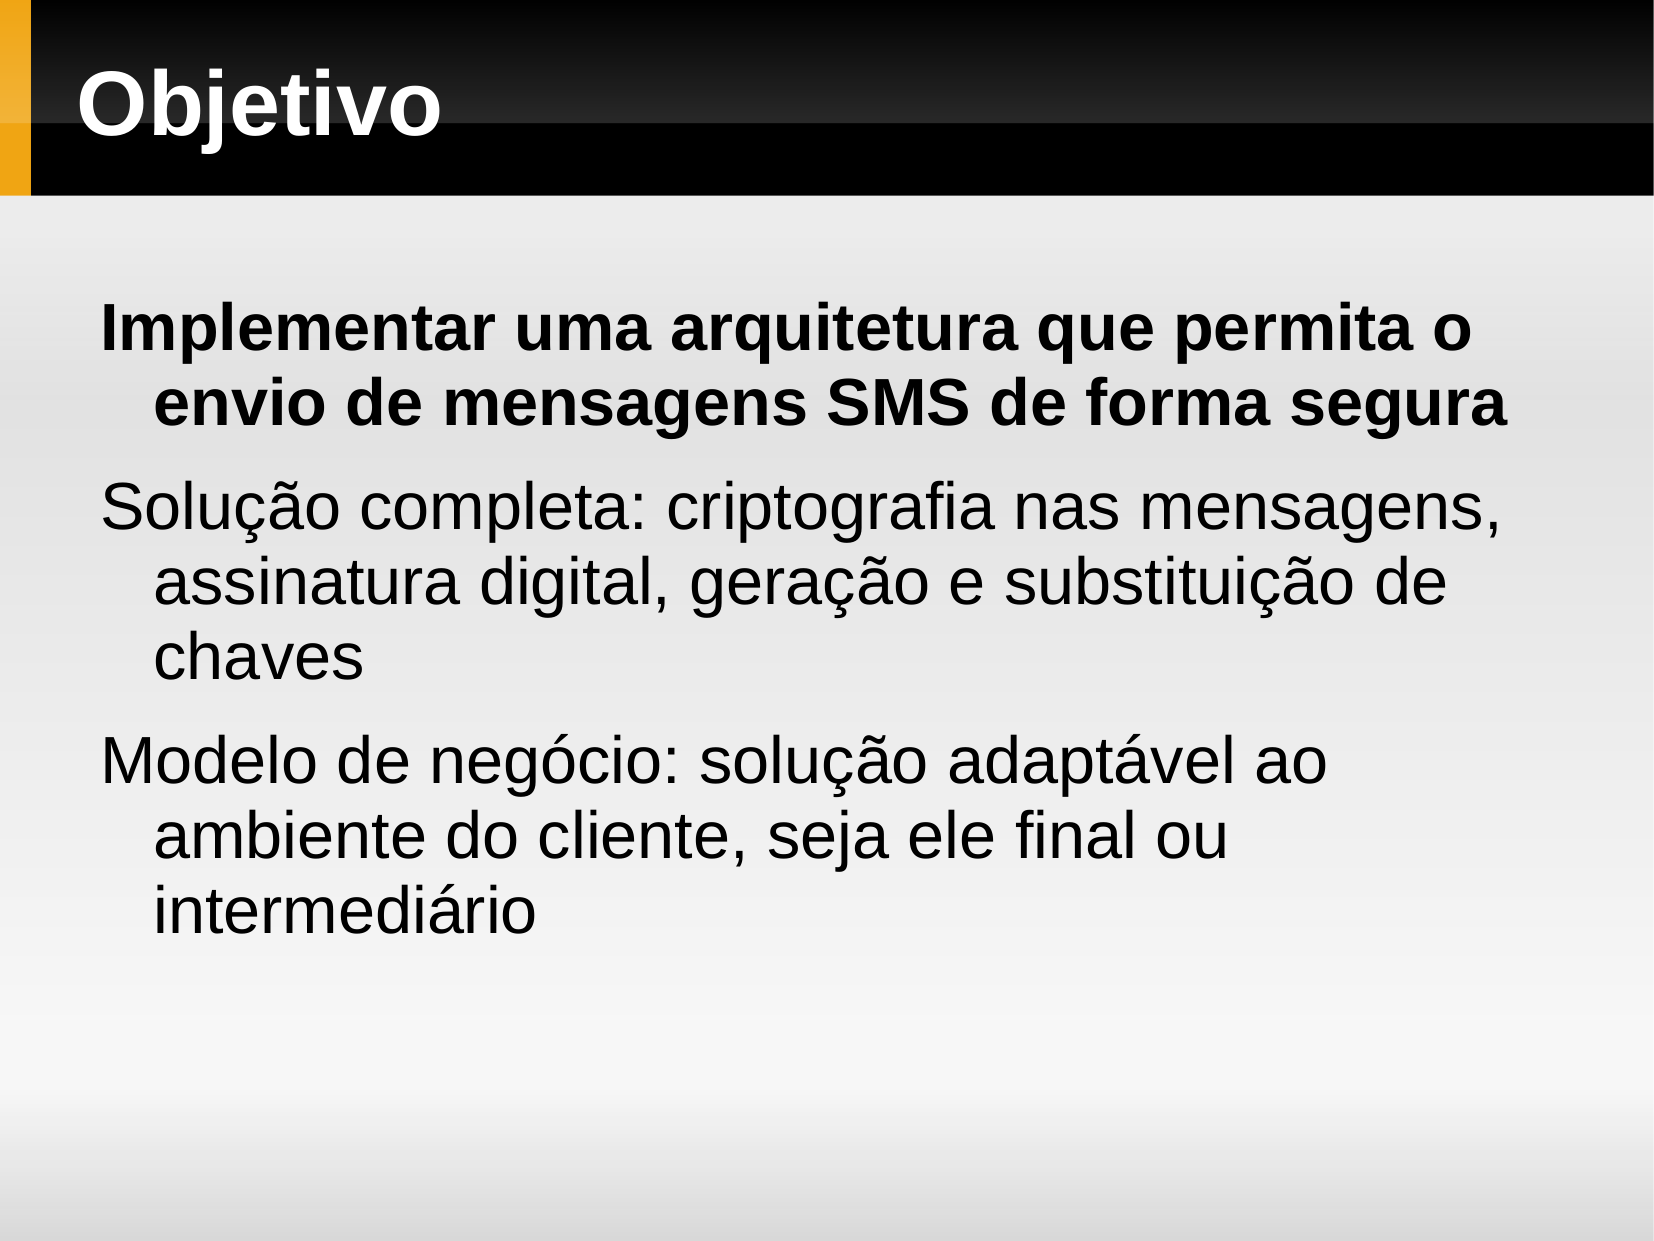

# Objetivo
Implementar uma arquitetura que permita o envio de mensagens SMS de forma segura
Solução completa: criptografia nas mensagens, assinatura digital, geração e substituição de chaves
Modelo de negócio: solução adaptável ao ambiente do cliente, seja ele final ou intermediário